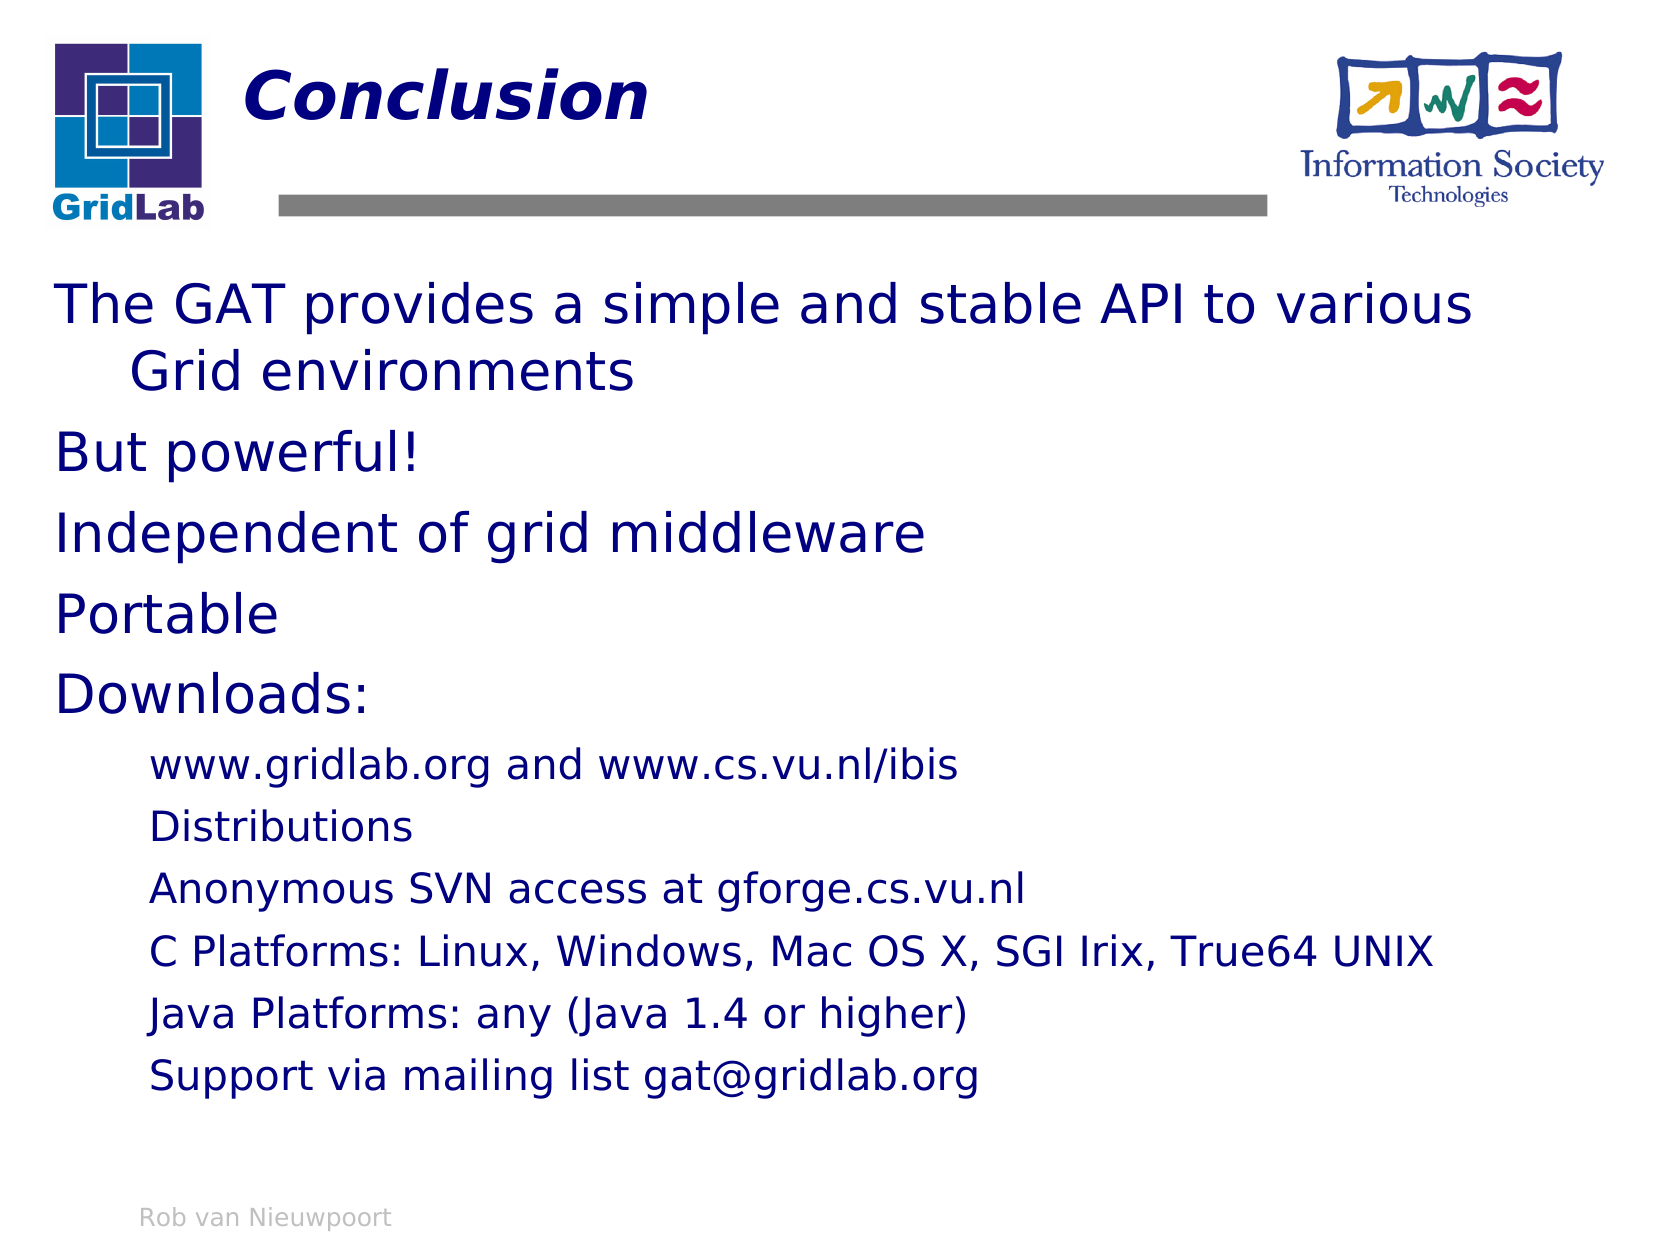

# Conclusion
The GAT provides a simple and stable API to various Grid environments
But powerful!
Independent of grid middleware
Portable
Downloads:
www.gridlab.org and www.cs.vu.nl/ibis
Distributions
Anonymous SVN access at gforge.cs.vu.nl
C Platforms: Linux, Windows, Mac OS X, SGI Irix, True64 UNIX
Java Platforms: any (Java 1.4 or higher)
Support via mailing list gat@gridlab.org